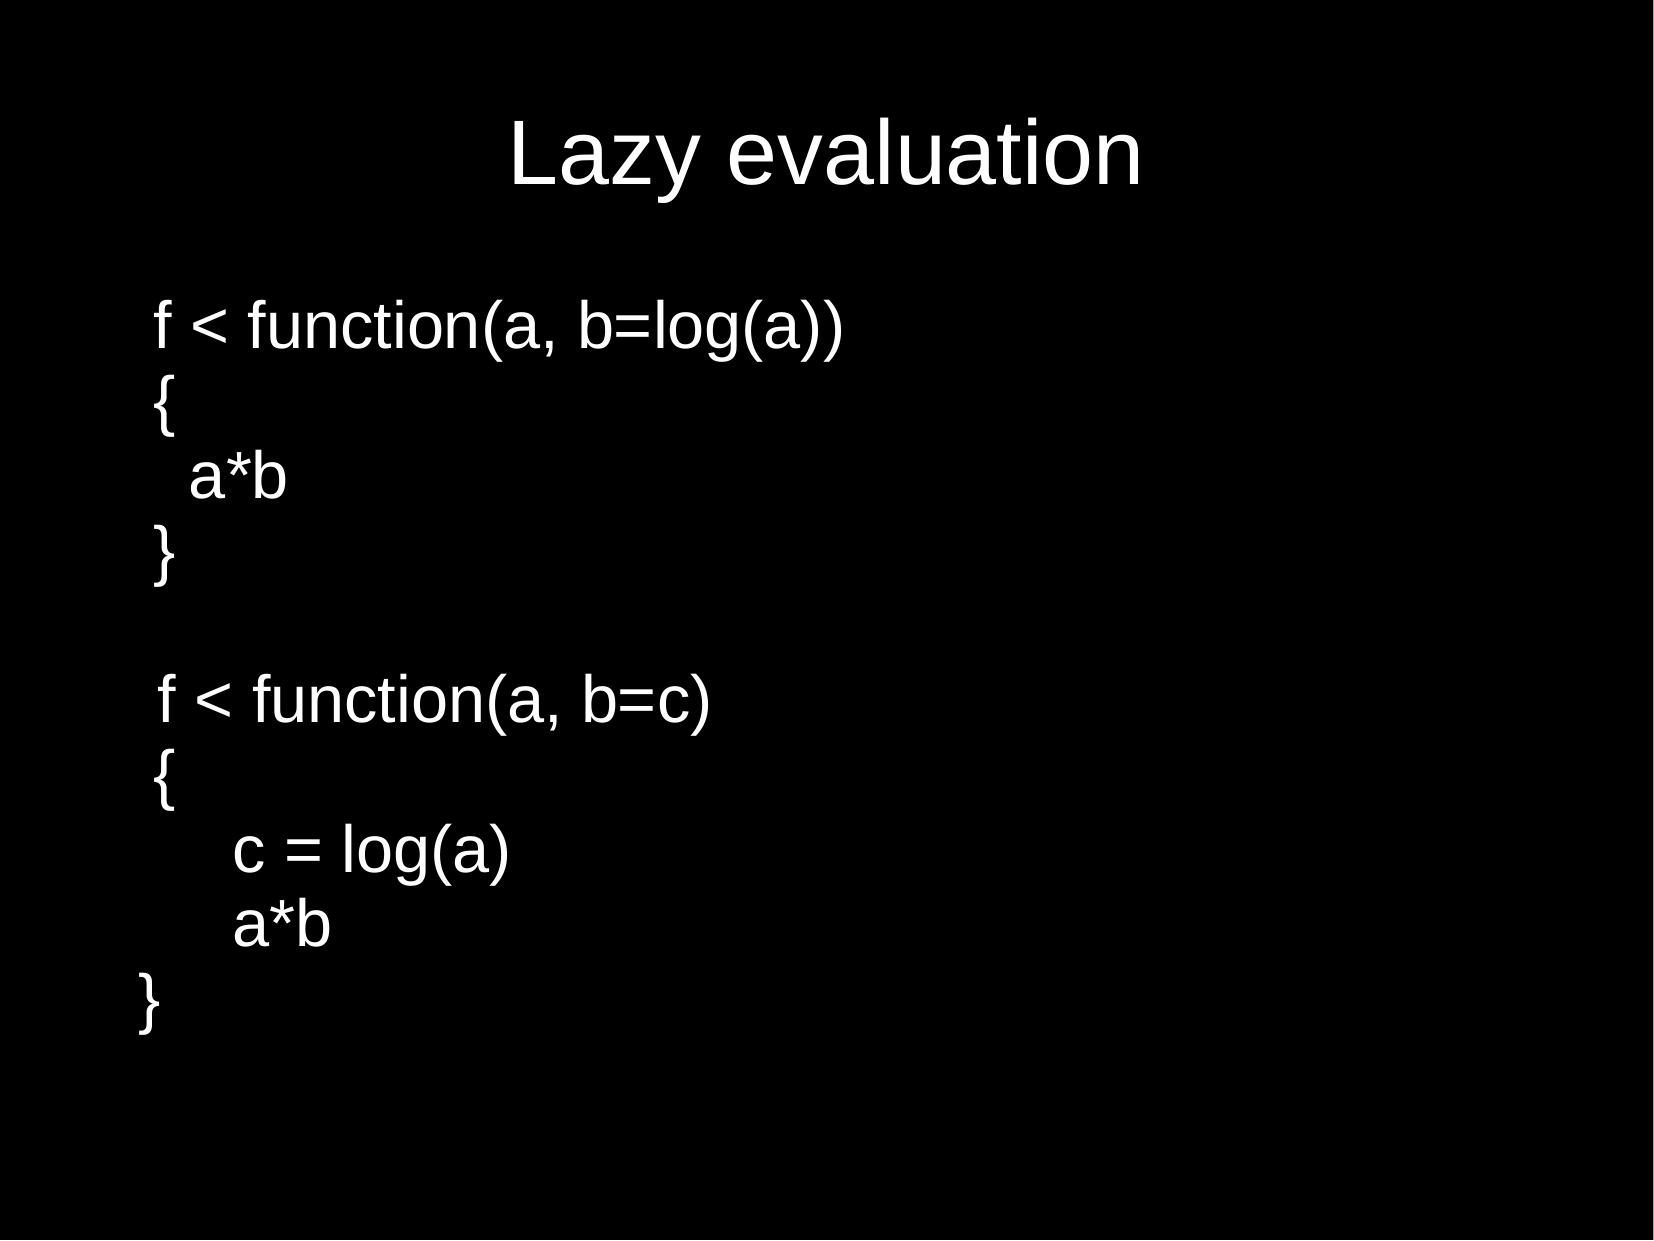

# Lazy evaluation
f <­ function(a, b=log(a))
{
a*b
}
 	f <­ function(a, b=c)
{
 		c = log(a)
 	a*b
 }